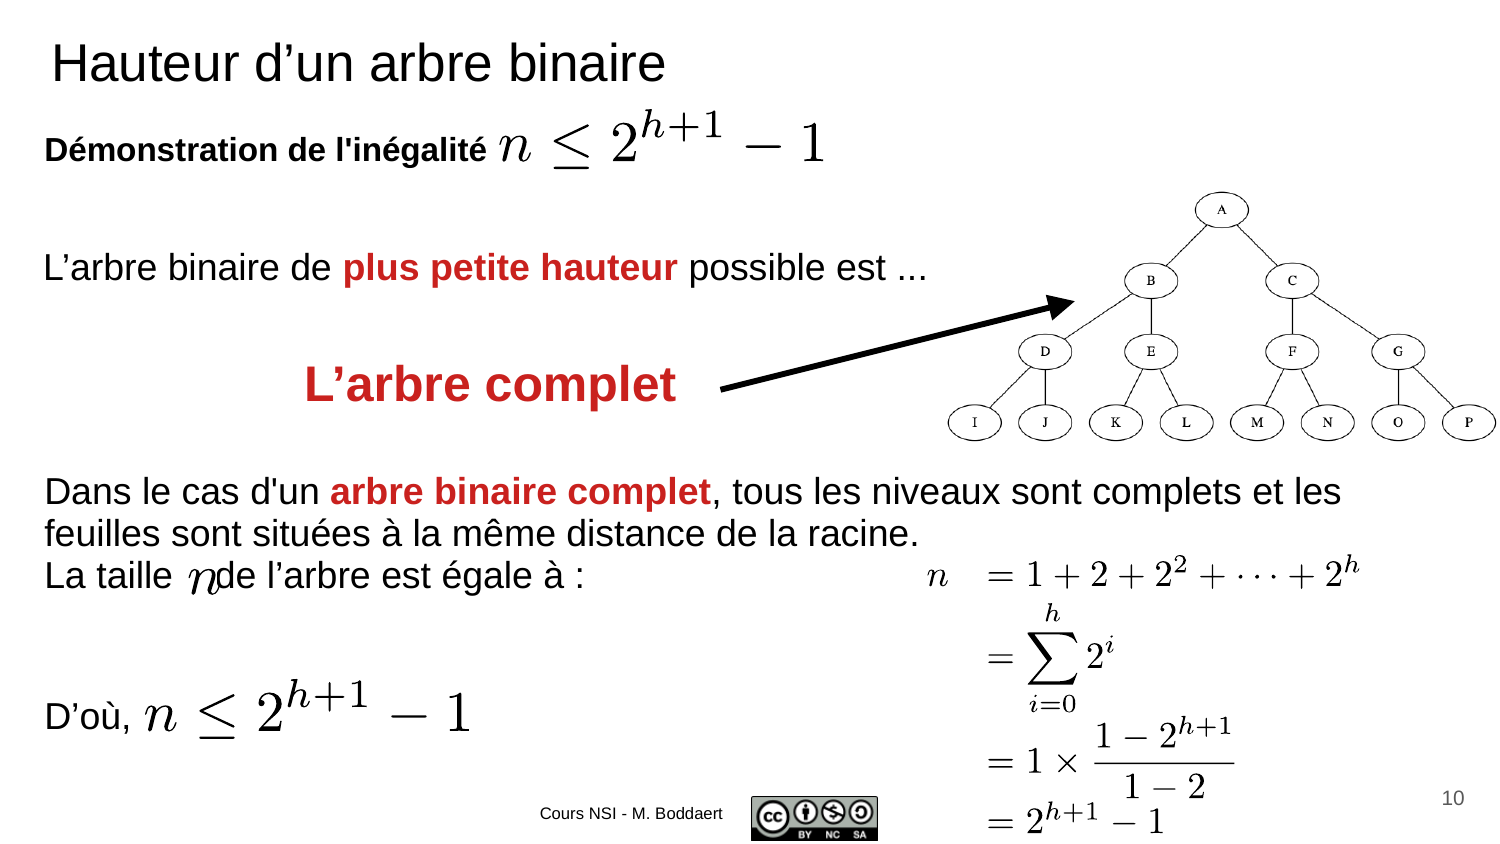

# Hauteur d’un arbre binaire
Démonstration de l'inégalité
L’arbre binaire de plus petite hauteur possible est ...
L’arbre complet
Dans le cas d'un arbre binaire complet, tous les niveaux sont complets et les feuilles sont situées à la même distance de la racine.
La taille de l’arbre est égale à :
D’où,